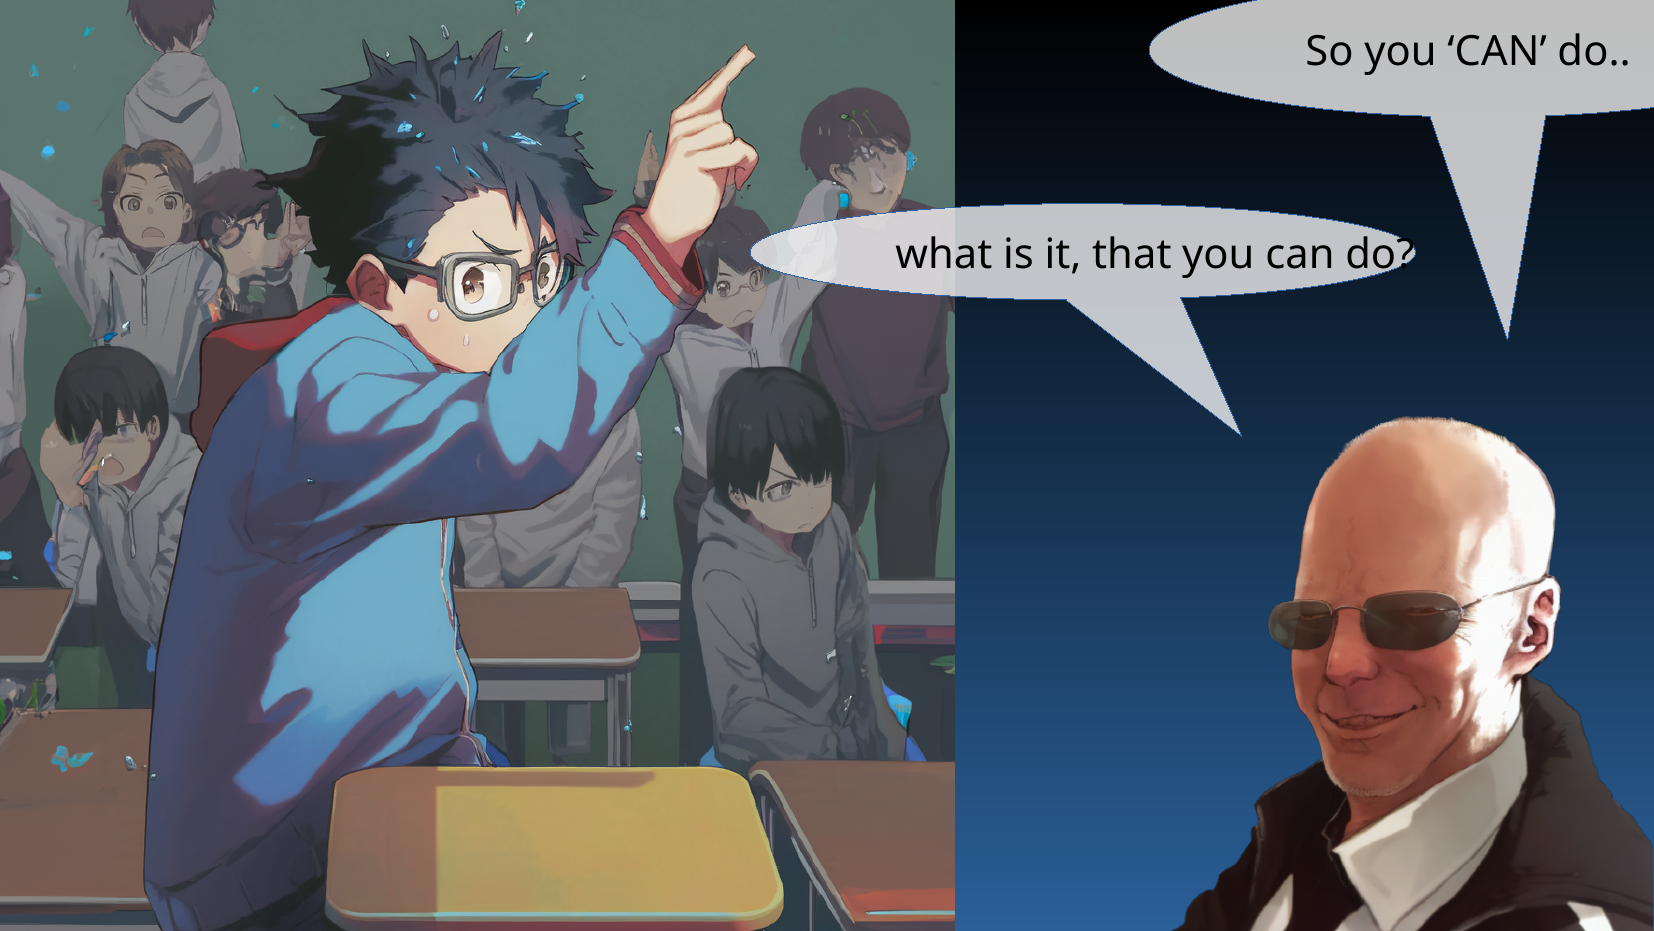

So you ‘CAN’ do..
 what is it, that you can do?